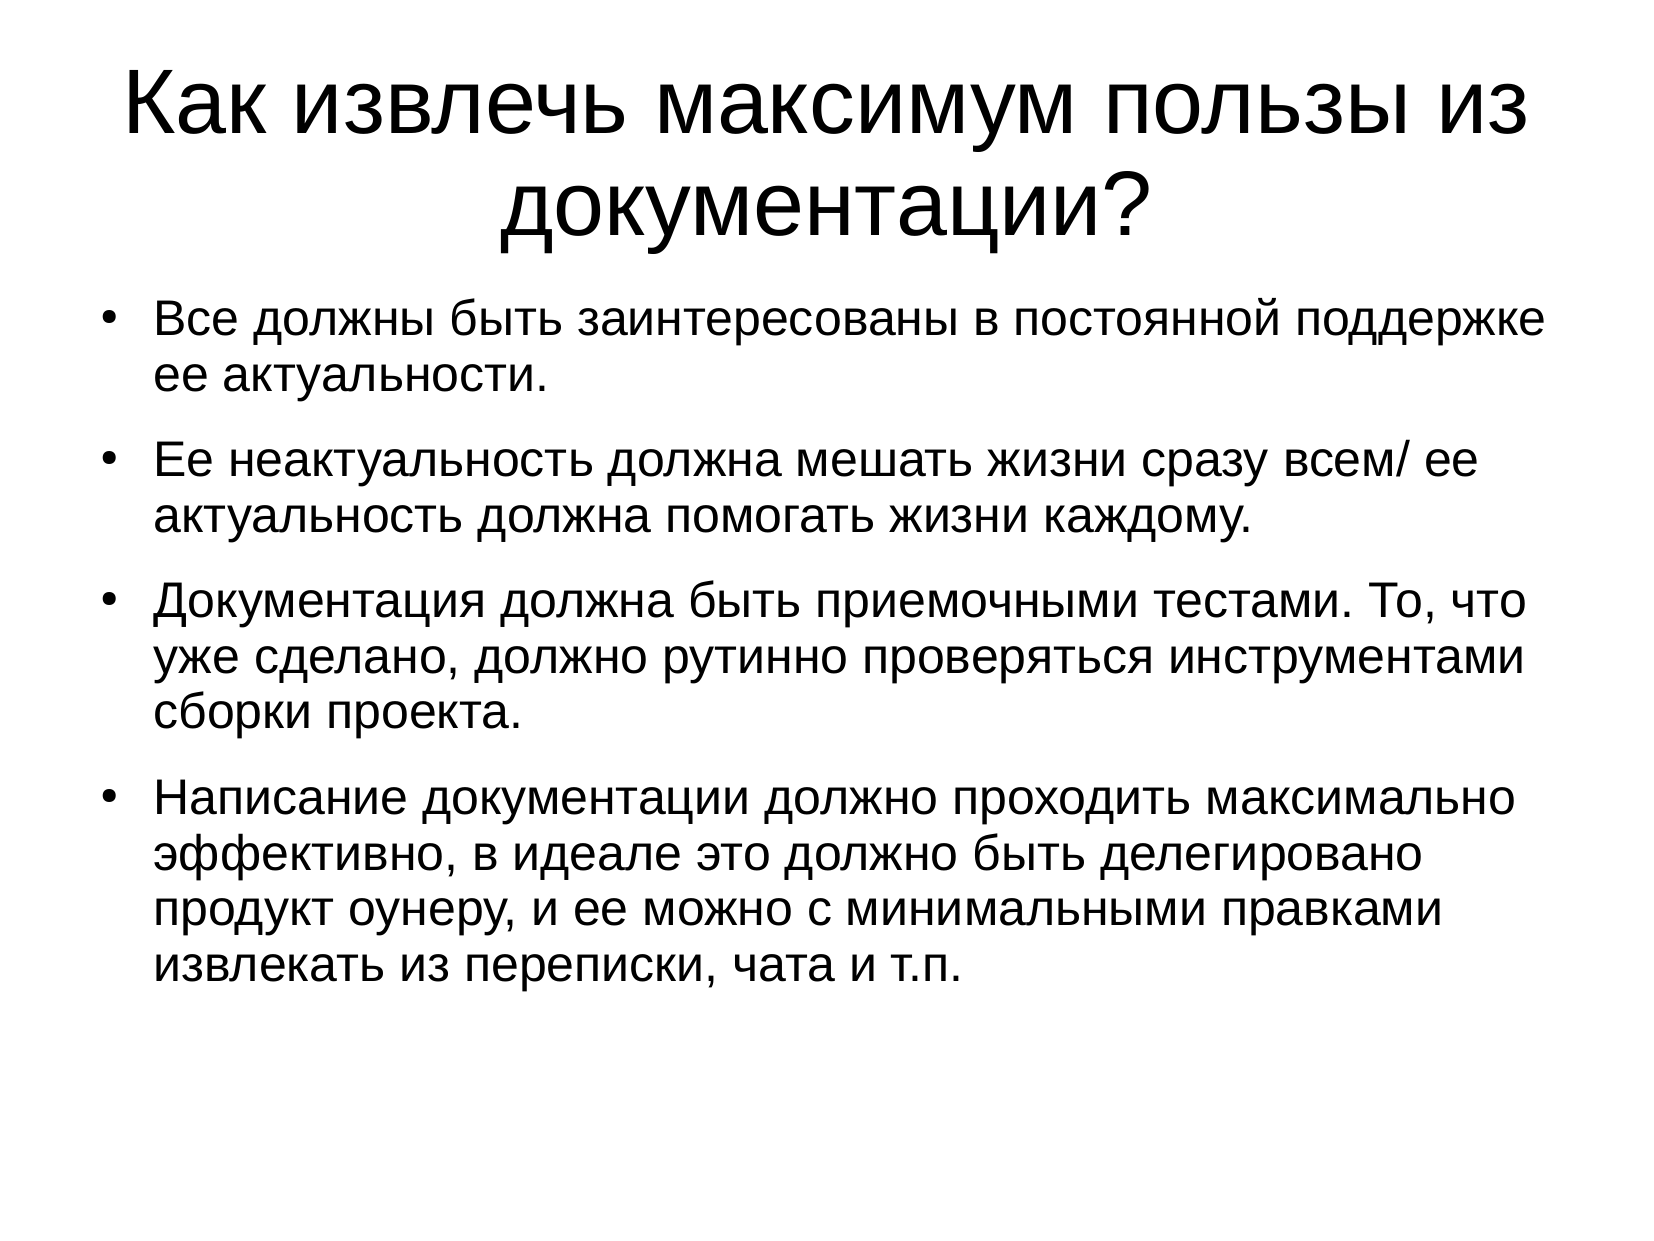

# Как извлечь максимум пользы из документации?
Все должны быть заинтересованы в постоянной поддержке ее актуальности.
Ее неактуальность должна мешать жизни сразу всем/ ее актуальность должна помогать жизни каждому.
Документация должна быть приемочными тестами. То, что уже сделано, должно рутинно проверяться инструментами сборки проекта.
Написание документации должно проходить максимально эффективно, в идеале это должно быть делегировано продукт оунеру, и ее можно с минимальными правками извлекать из переписки, чата и т.п.